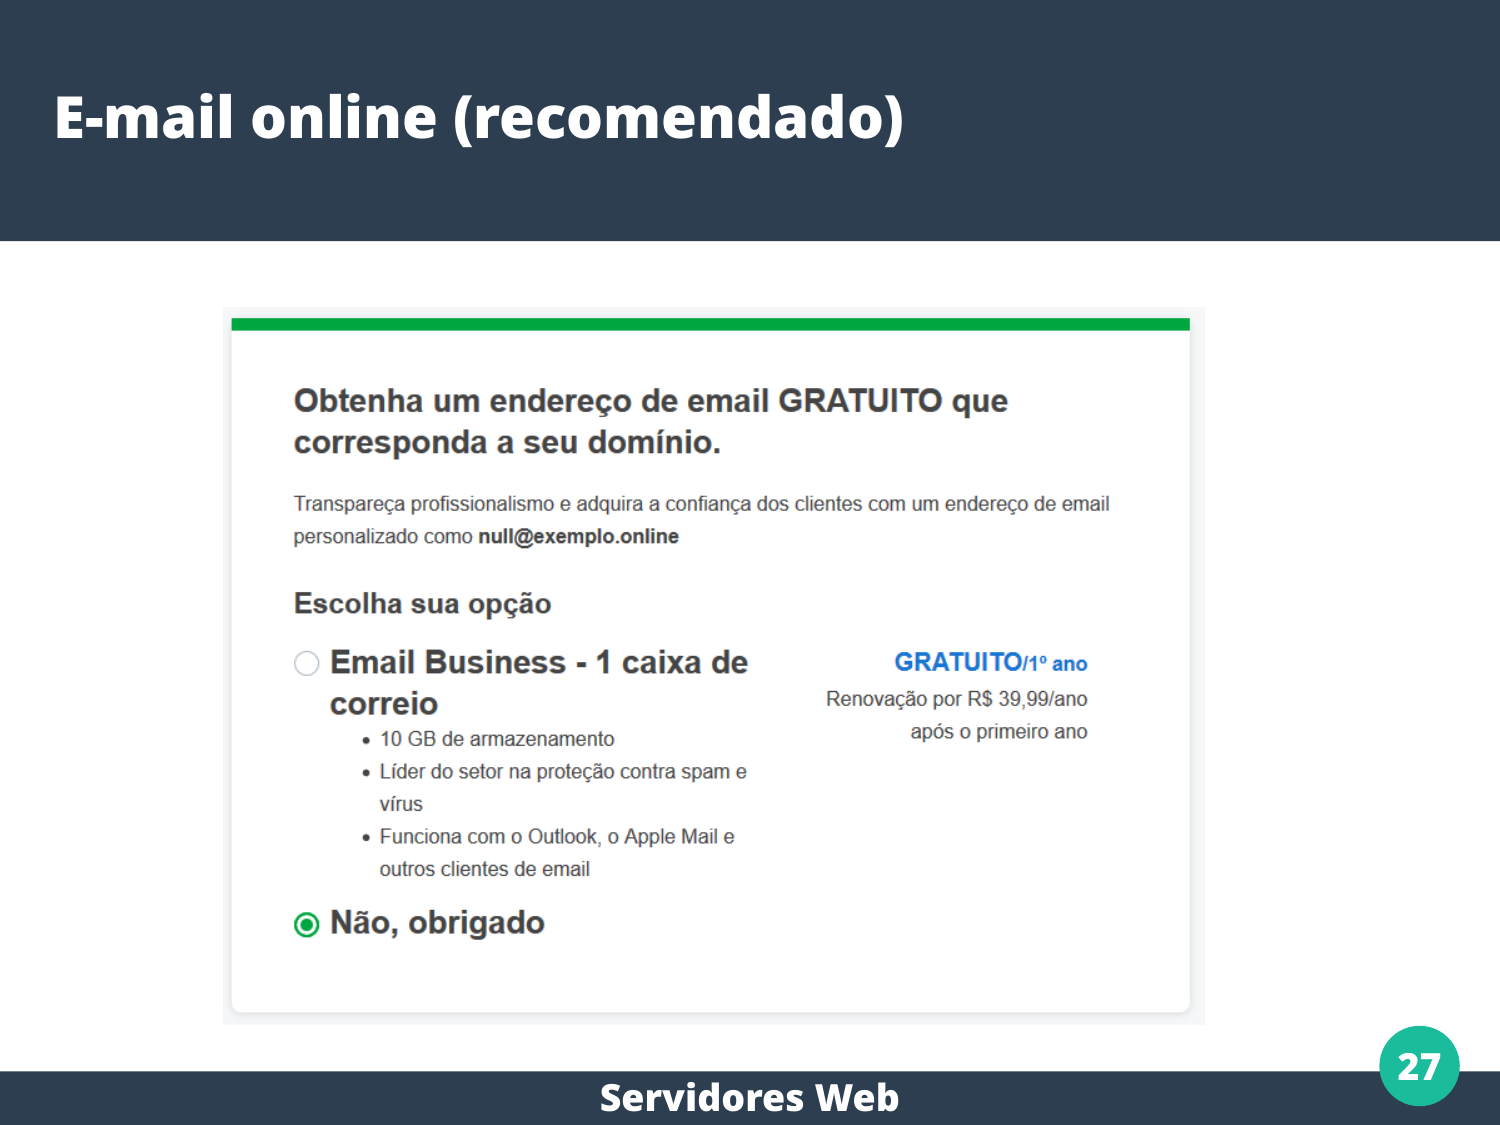

# E-mail online (recomendado)
27
Servidores Web